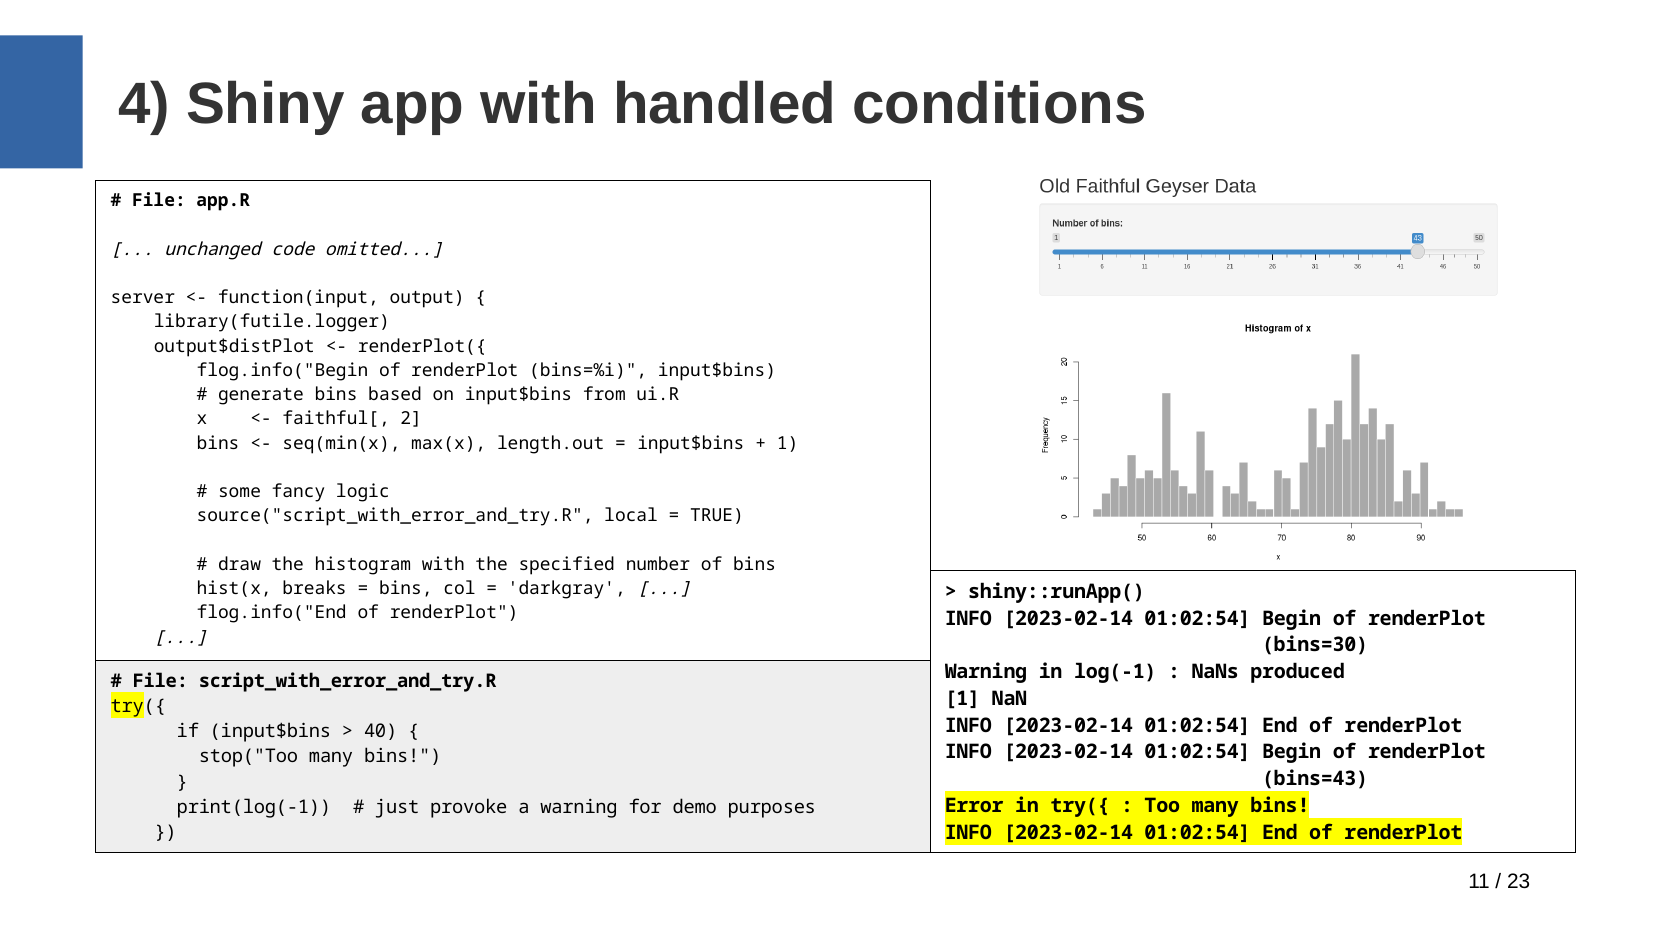

# 4) Shiny app with handled conditions
# File: app.R
[... unchanged code omitted...]
server <- function(input, output) {
 library(futile.logger)
 output$distPlot <- renderPlot({
 flog.info("Begin of renderPlot (bins=%i)", input$bins)
 # generate bins based on input$bins from ui.R
 x <- faithful[, 2]
 bins <- seq(min(x), max(x), length.out = input$bins + 1)
 # some fancy logic
 source("script_with_error_and_try.R", local = TRUE)
 # draw the histogram with the specified number of bins
 hist(x, breaks = bins, col = 'darkgray', [...]
 flog.info("End of renderPlot")
 [...]
> shiny::runApp()
INFO [2023-02-14 01:02:54] Begin of renderPlot
 (bins=30)
Warning in log(-1) : NaNs produced
[1] NaN
INFO [2023-02-14 01:02:54] End of renderPlot
INFO [2023-02-14 01:02:54] Begin of renderPlot
 (bins=43)
Error in try({ : Too many bins!
INFO [2023-02-14 01:02:54] End of renderPlot
# File: script_with_error_and_try.R
try({
 if (input$bins > 40) {
 stop("Too many bins!")
 }
 print(log(-1)) # just provoke a warning for demo purposes
 })
11